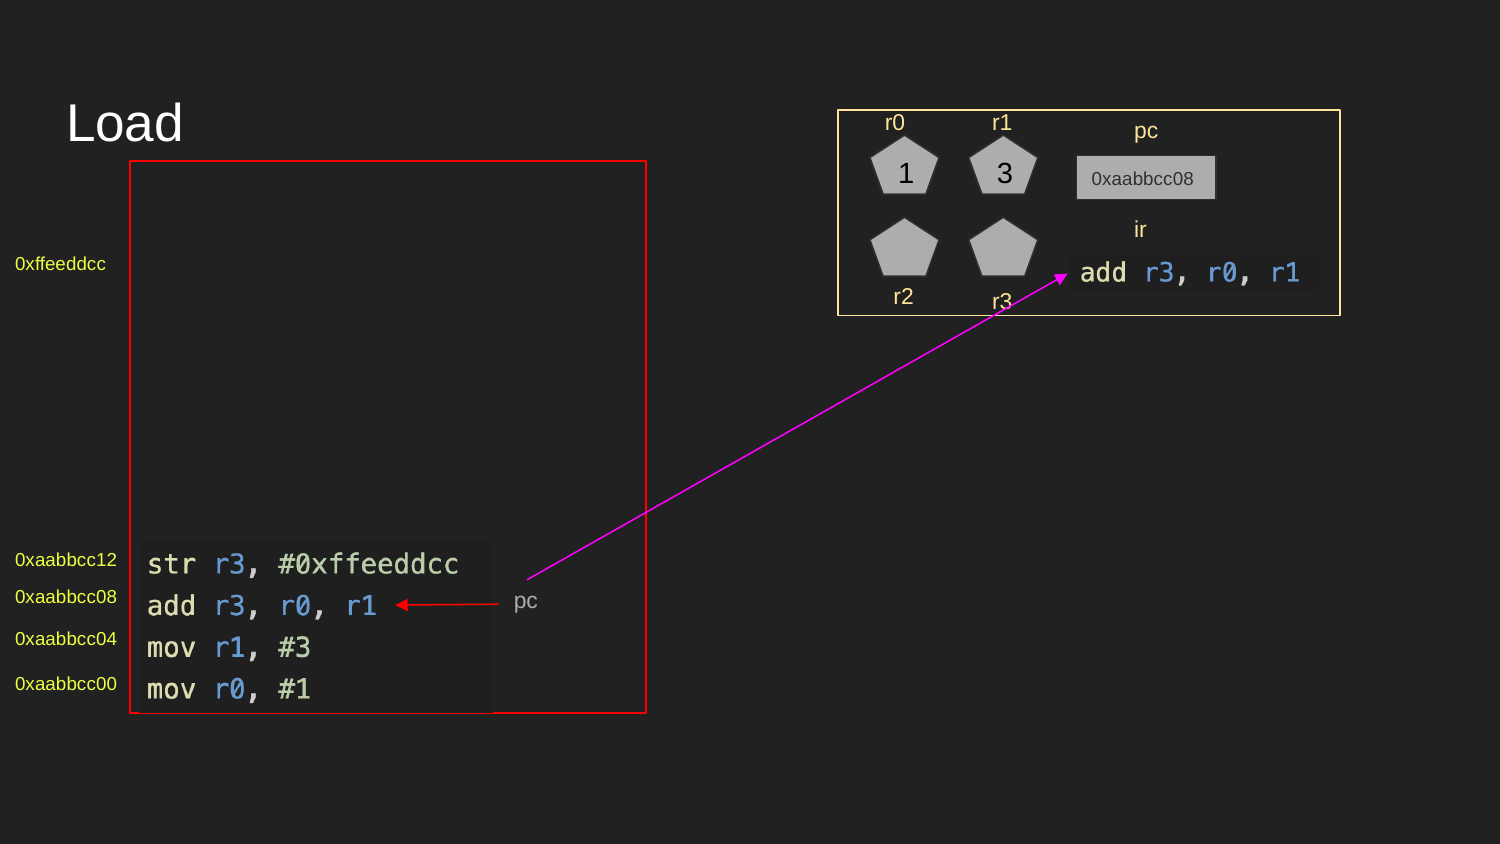

# Load
r0
r1
pc
1
3
0xaabbcc08
ir
0xffeeddcc
r2
r3
0xaabbcc12
0xaabbcc08
pc
0xaabbcc04
0xaabbcc00